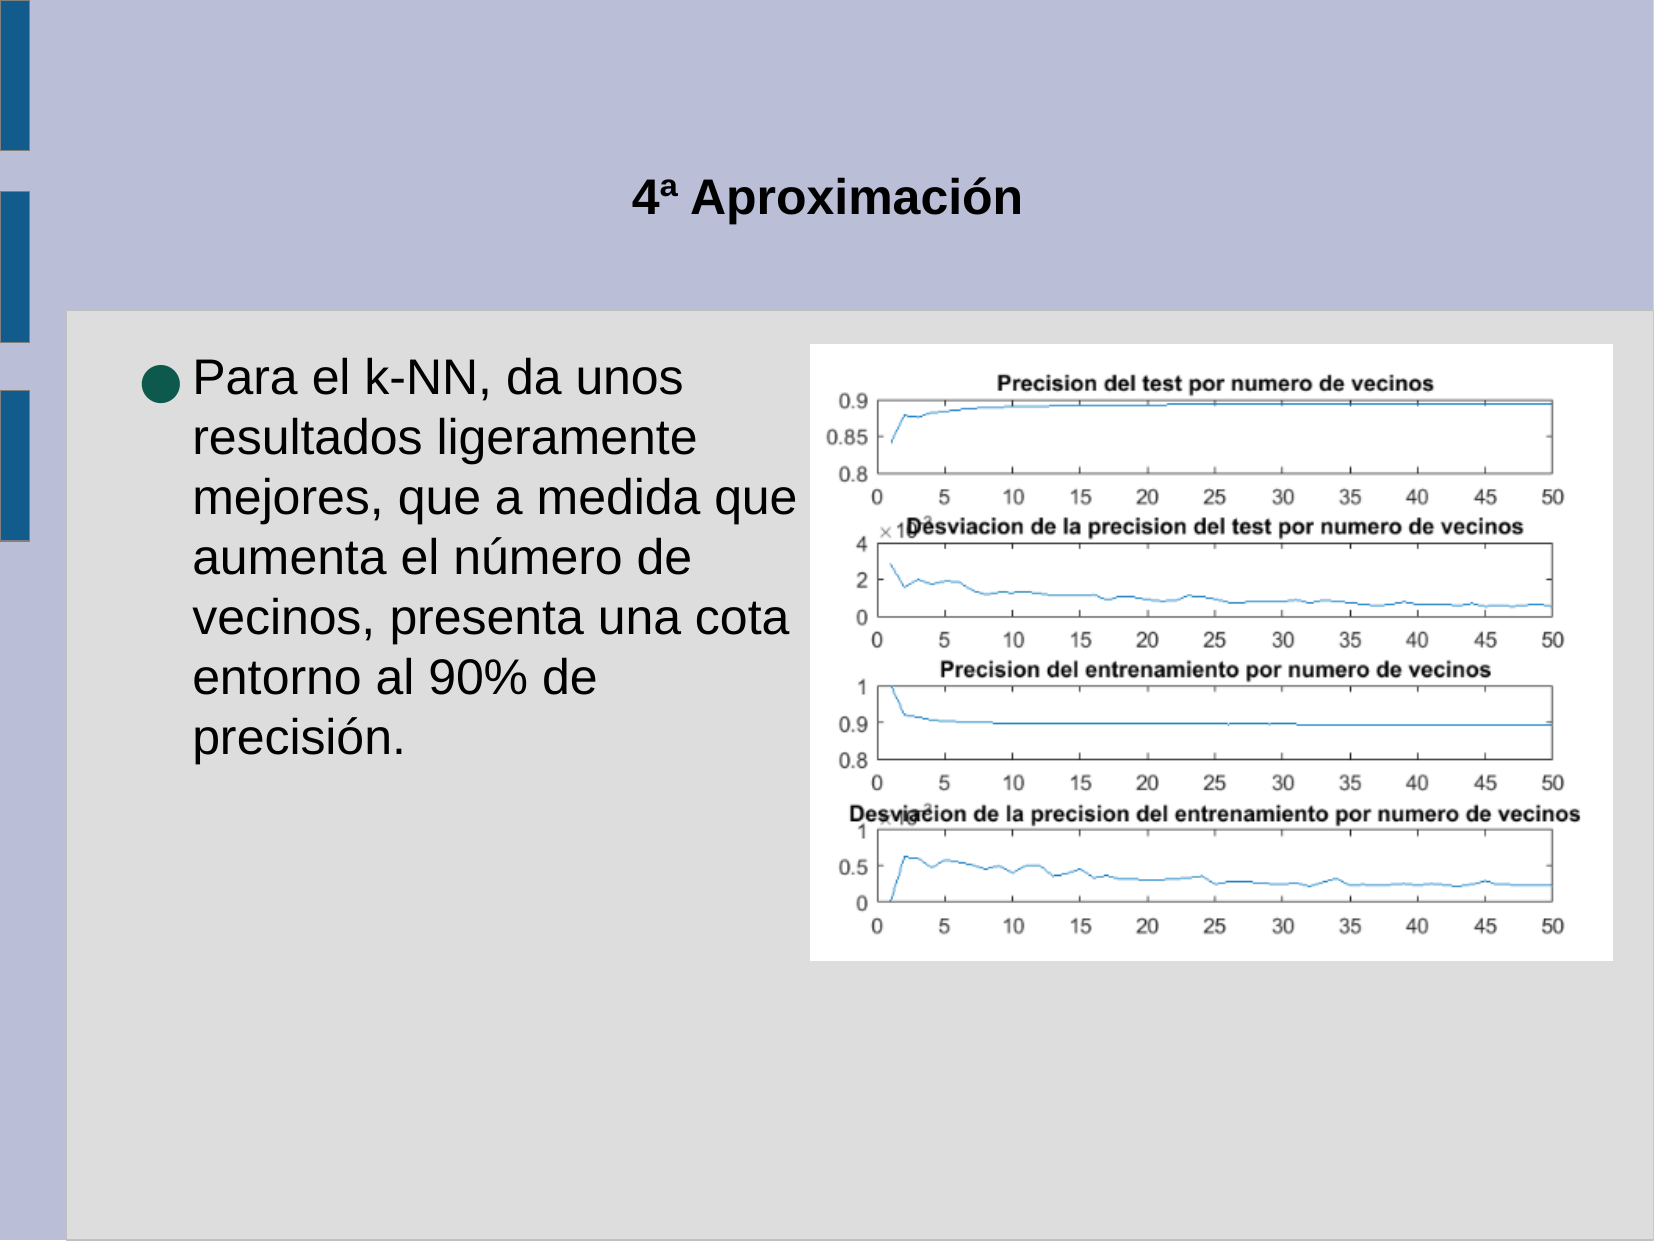

4ª Aproximación
Para el k-NN, da unos resultados ligeramente mejores, que a medida que aumenta el número de vecinos, presenta una cota entorno al 90% de precisión.